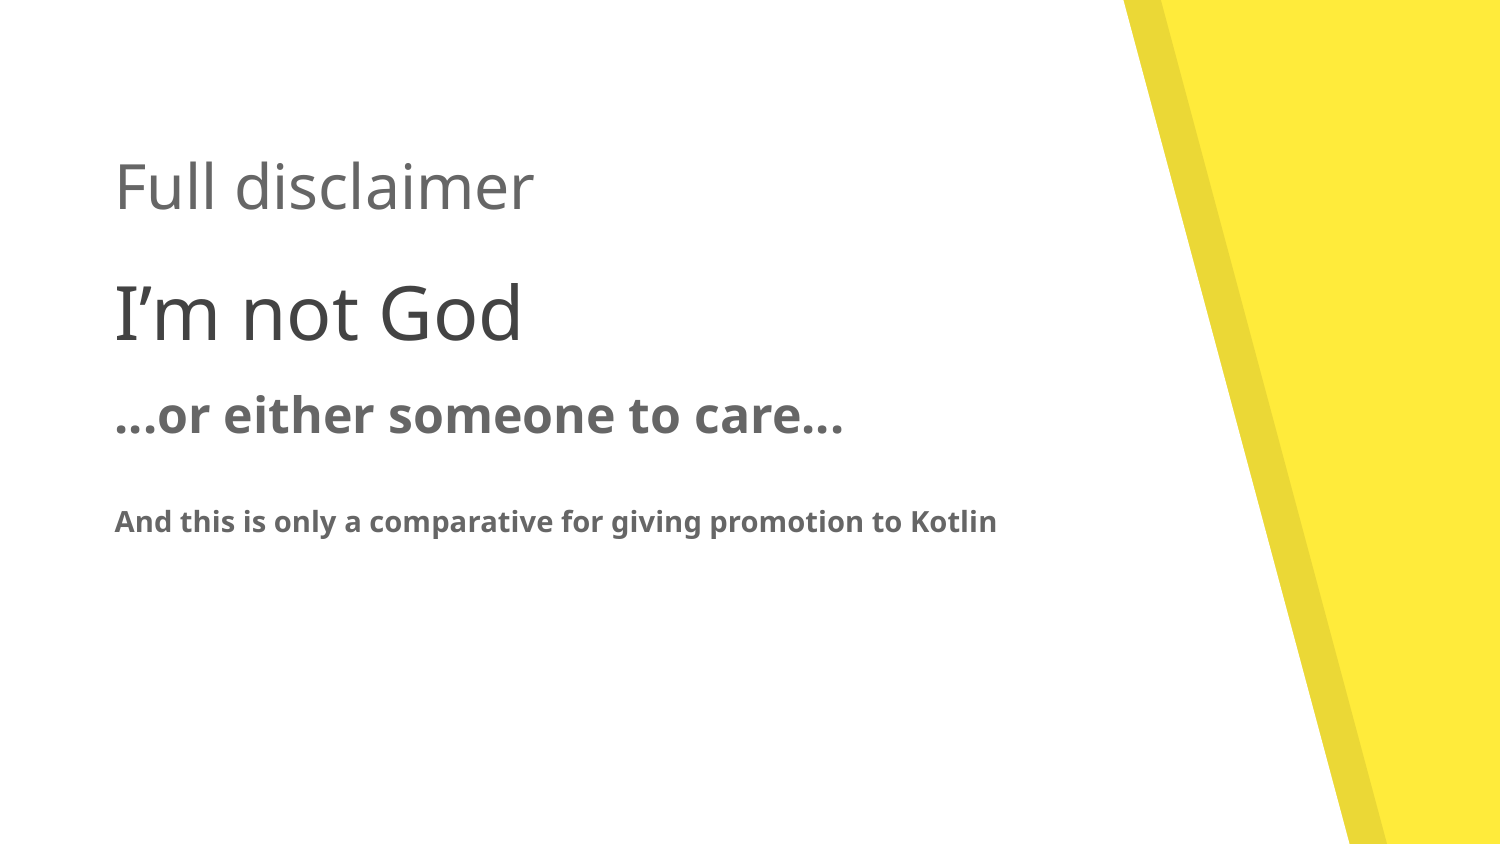

Full disclaimer
# I’m not God
...or either someone to care...
And this is only a comparative for giving promotion to Kotlin